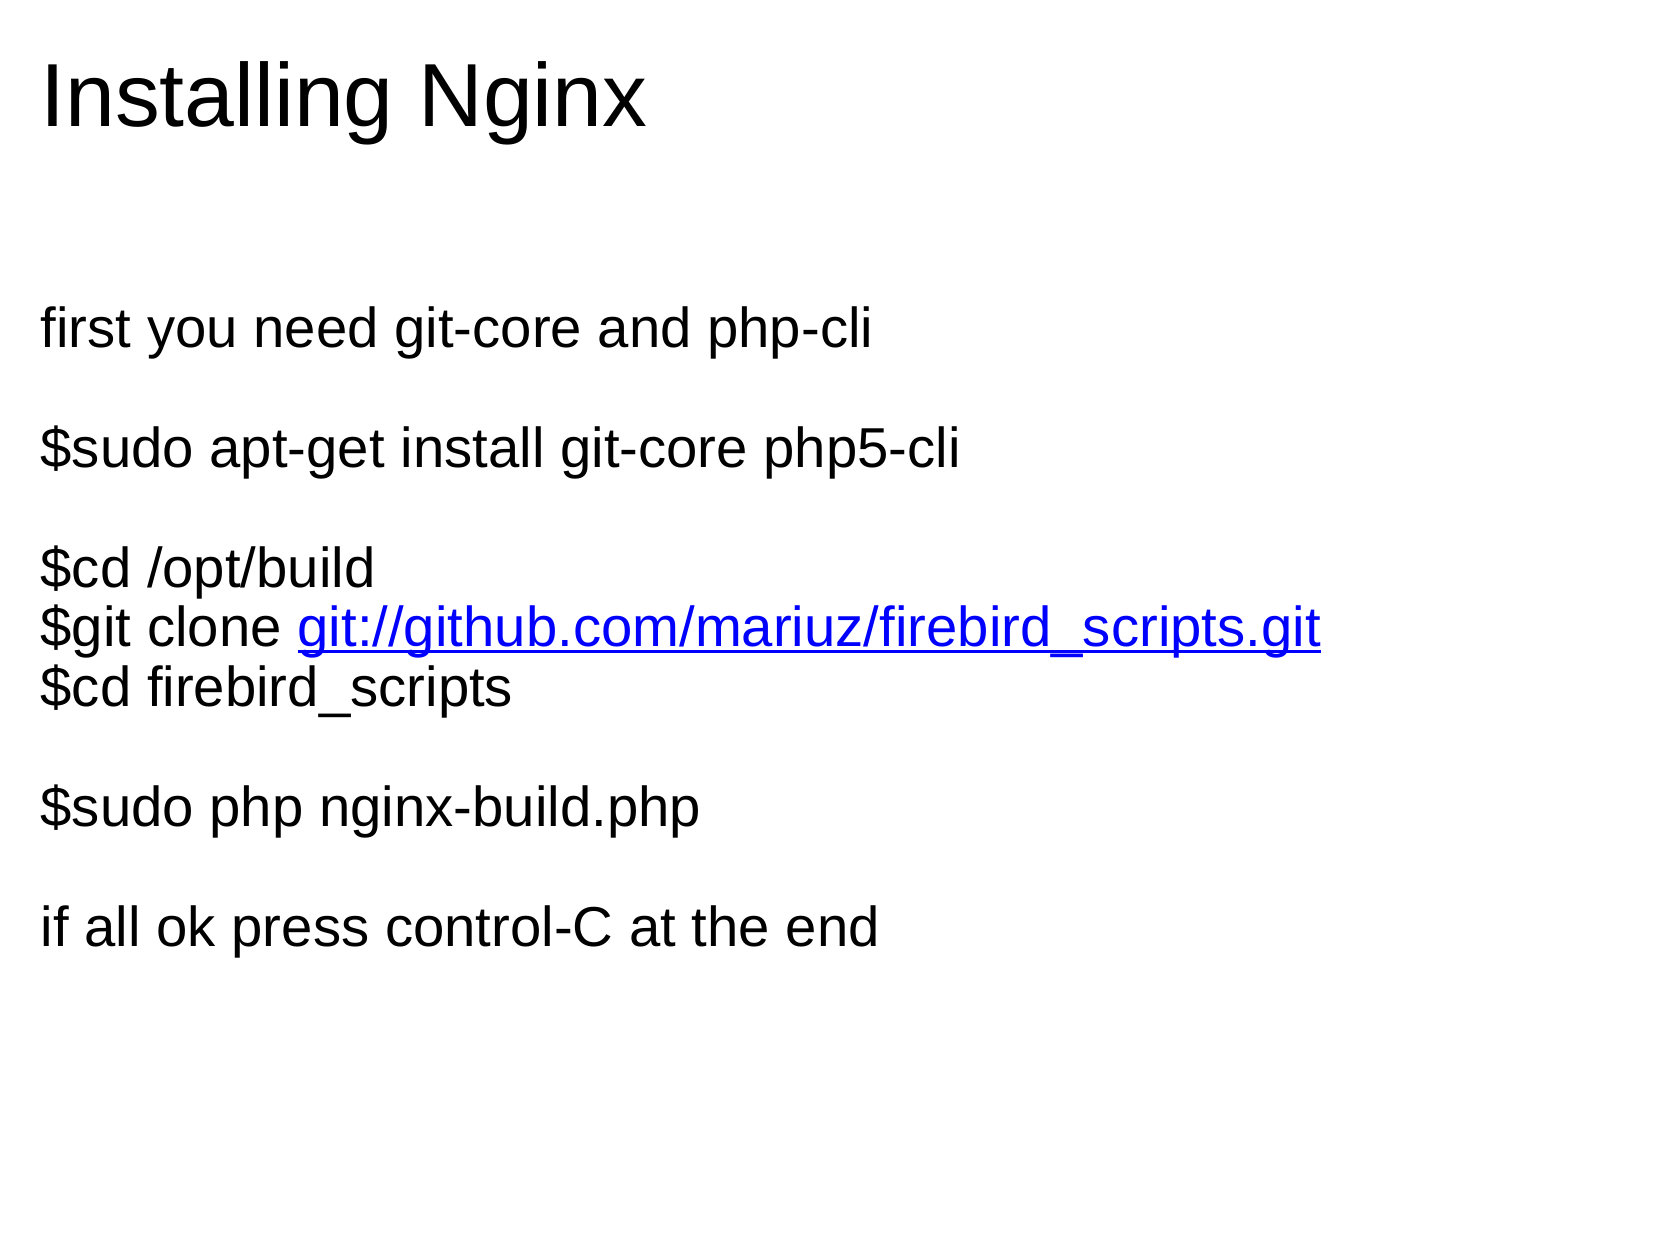

# Installing Nginx
first you need git-core and php-cli
$sudo apt-get install git-core php5-cli
$cd /opt/build
$git clone git://github.com/mariuz/firebird_scripts.git
$cd firebird_scripts
$sudo php nginx-build.php
if all ok press control-C at the end